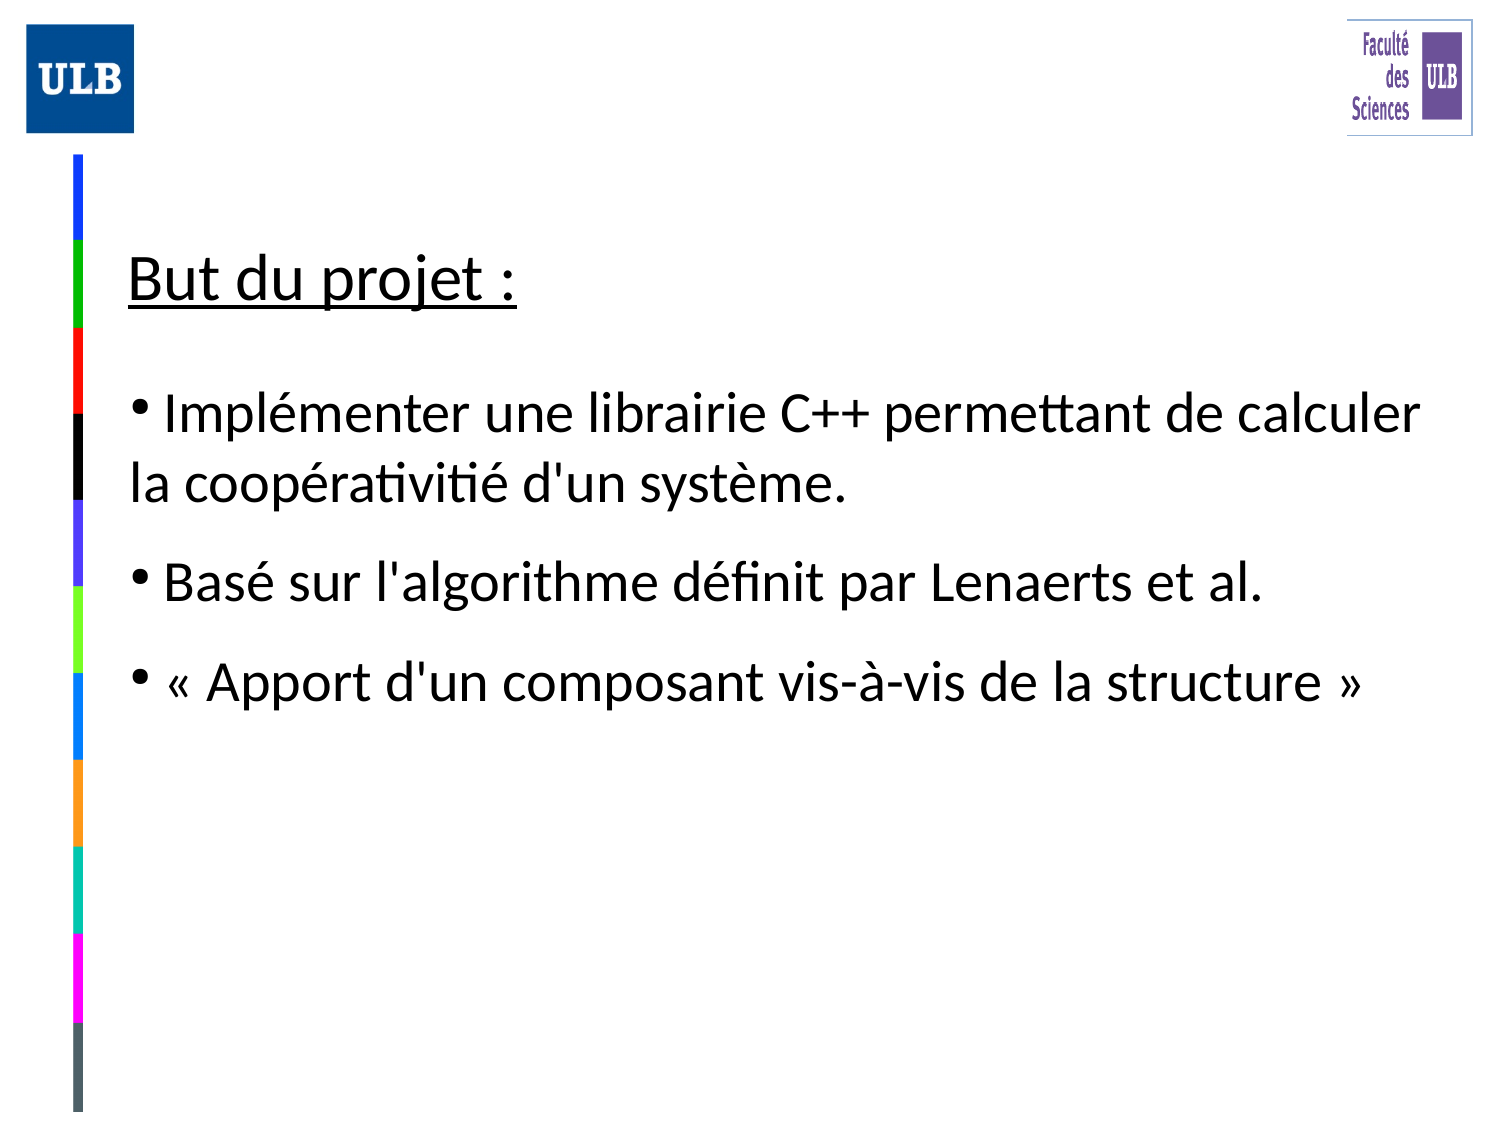

# But du projet :
 Implémenter une librairie C++ permettant de calculer la coopérativitié d'un système.
 Basé sur l'algorithme définit par Lenaerts et al.
 « Apport d'un composant vis-à-vis de la structure »